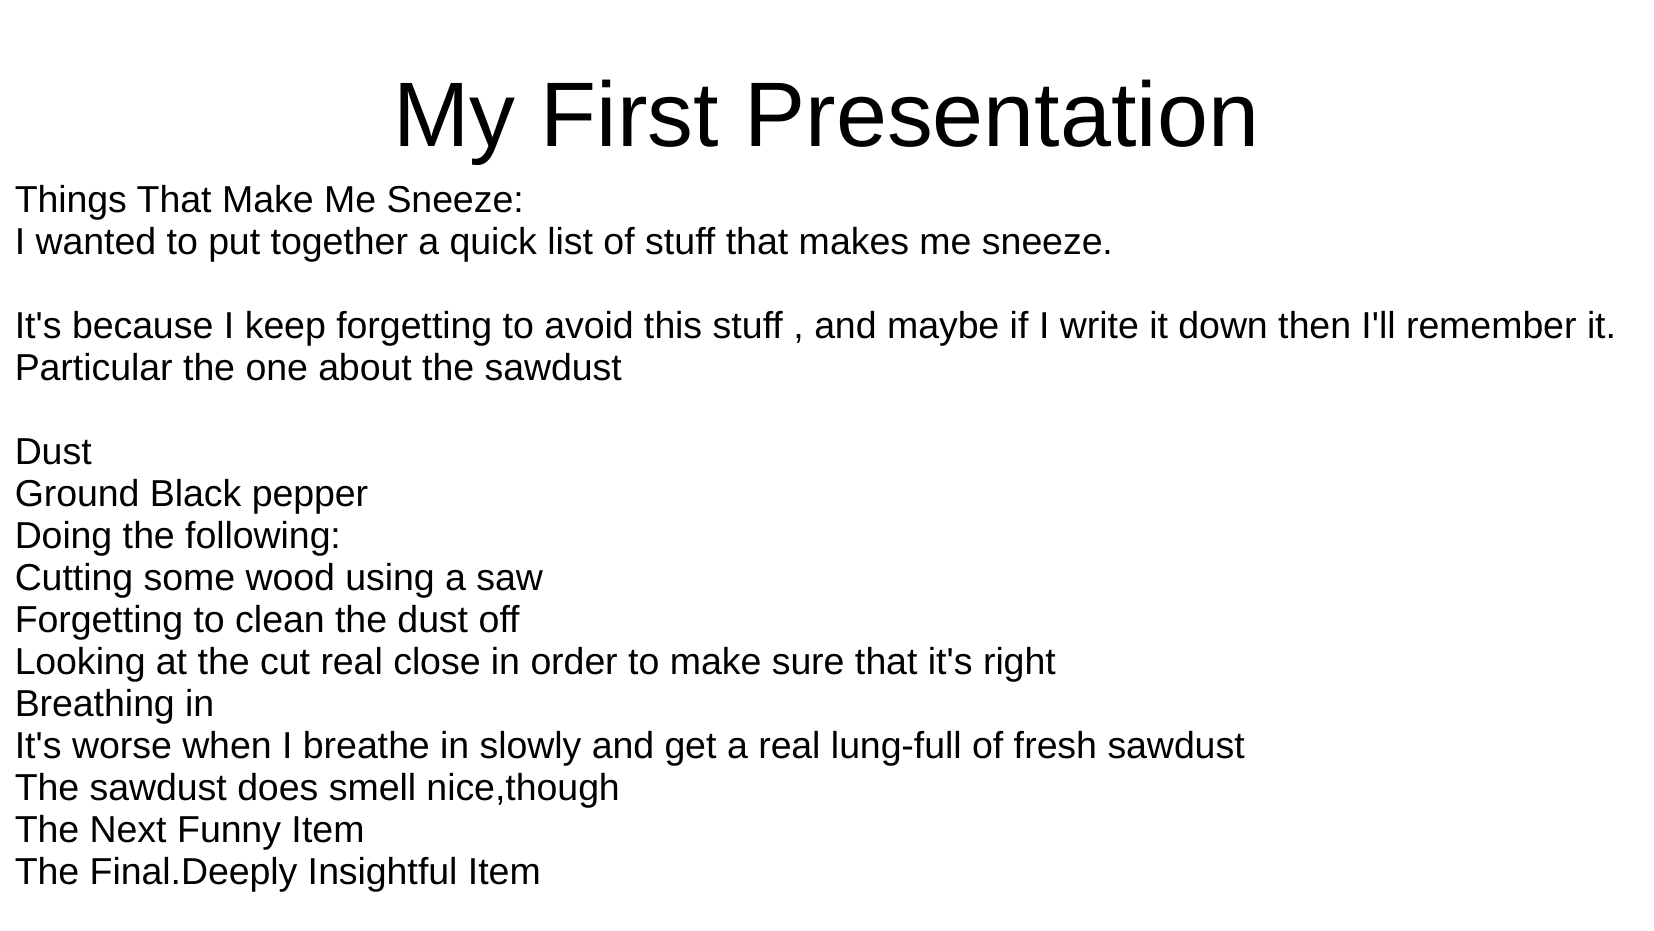

# My First Presentation
Things That Make Me Sneeze:
I wanted to put together a quick list of stuff that makes me sneeze.
It's because I keep forgetting to avoid this stuff , and maybe if I write it down then I'll remember it. Particular the one about the sawdust
Dust
Ground Black pepper
Doing the following:
Cutting some wood using a saw
Forgetting to clean the dust off
Looking at the cut real close in order to make sure that it's right
Breathing in
It's worse when I breathe in slowly and get a real lung-full of fresh sawdust
The sawdust does smell nice,though
The Next Funny Item
The Final.Deeply Insightful Item